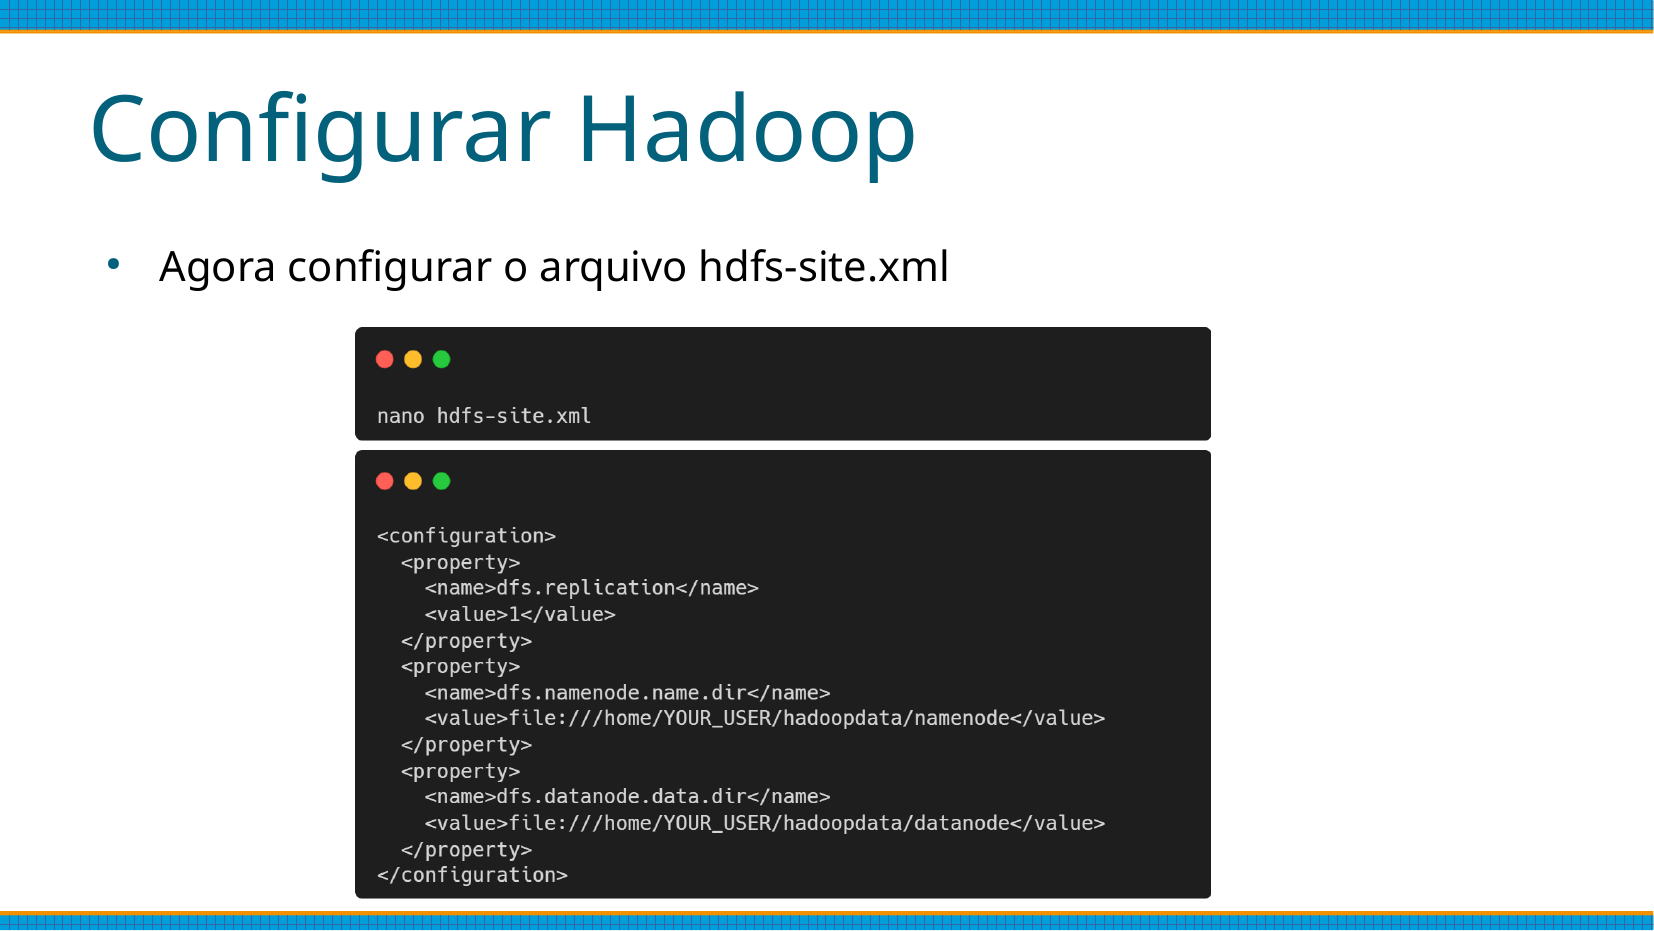

# Configurar Hadoop
Agora configurar o arquivo hdfs-site.xml